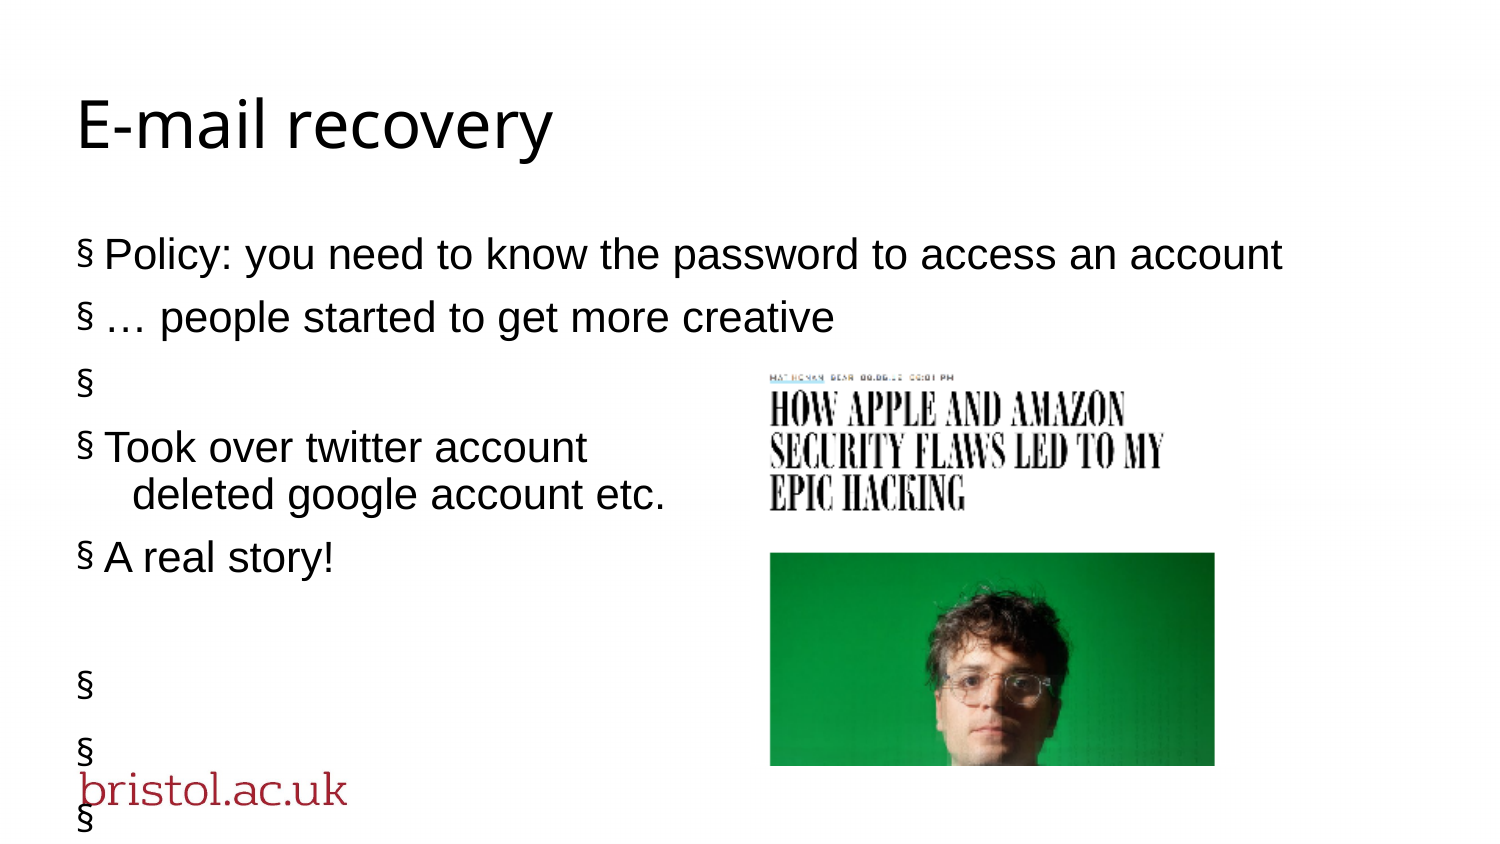

# E-mail recovery
Policy: you need to know the password to access an account
… people started to get more creative
Took over twitter account
deleted google account etc.
A real story!